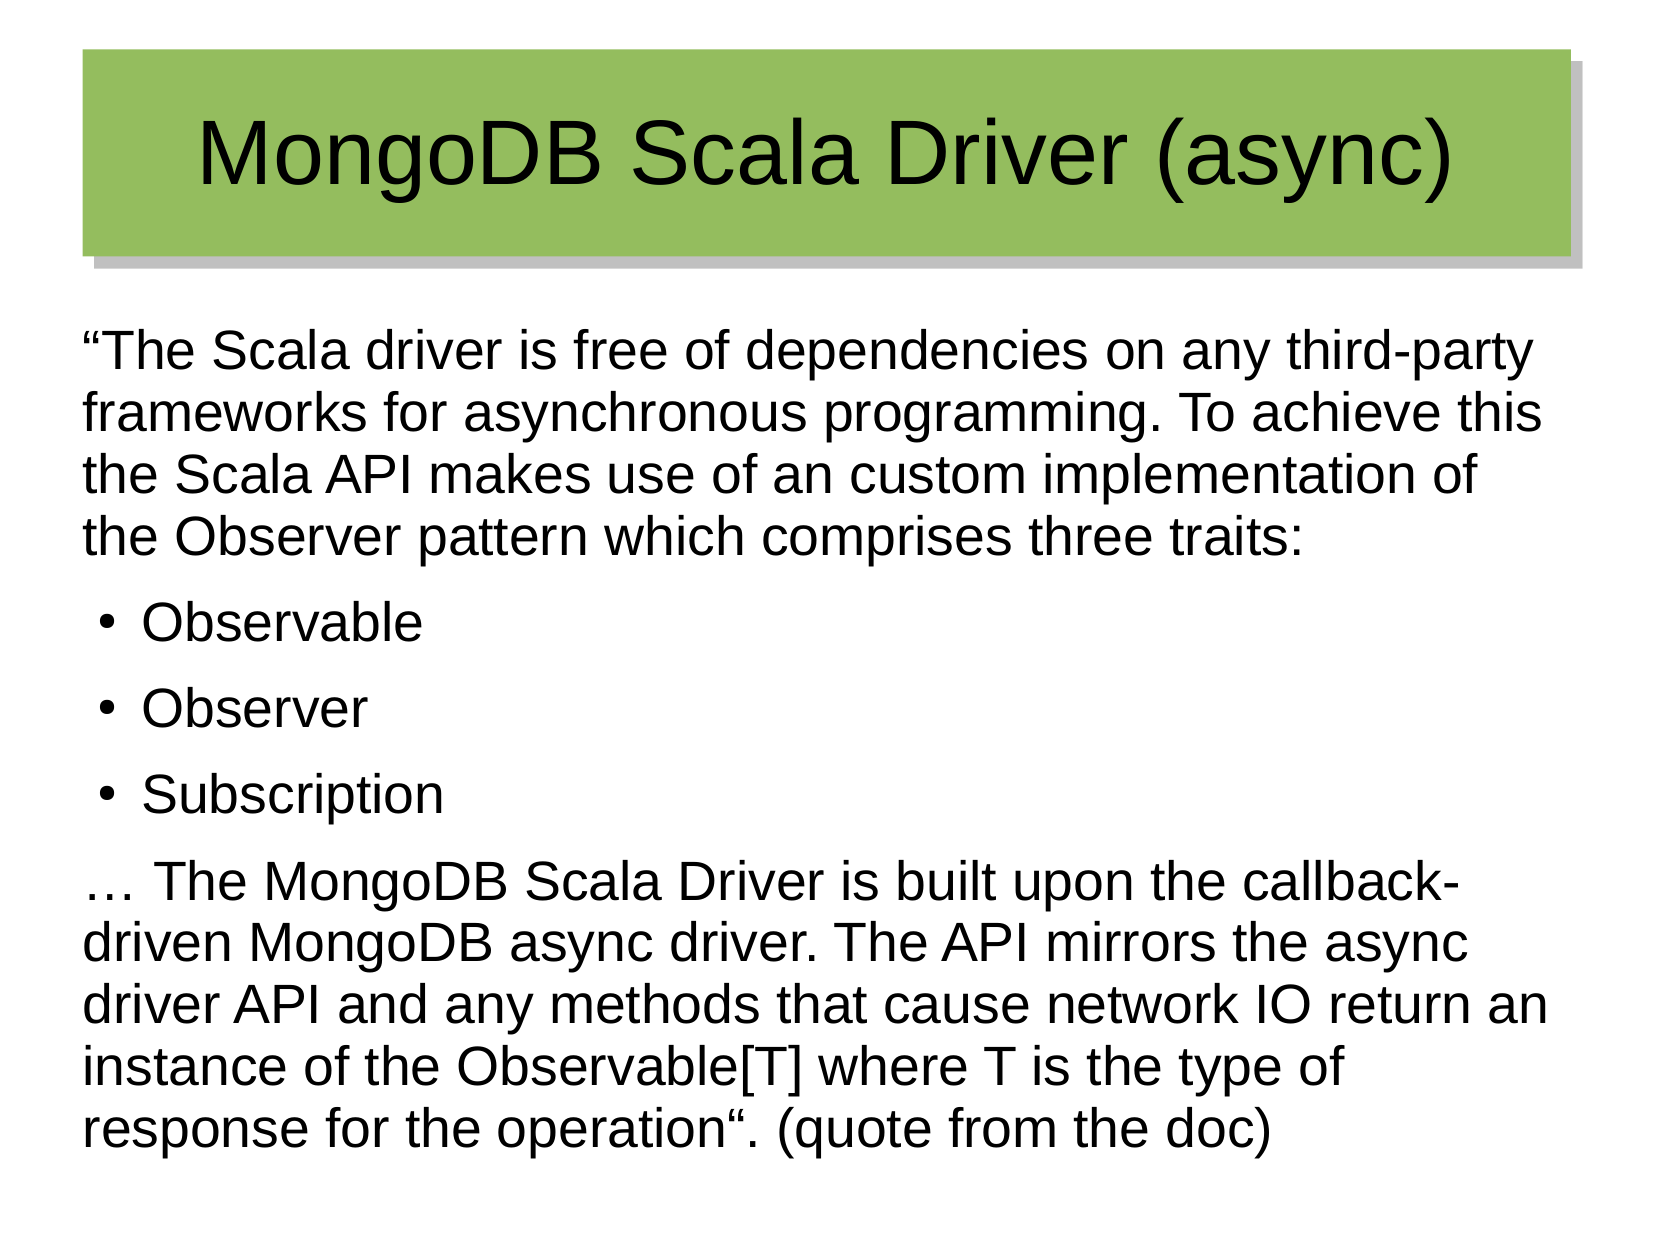

# MongoDB Scala Driver (async)
“The Scala driver is free of dependencies on any third-party frameworks for asynchronous programming. To achieve this the Scala API makes use of an custom implementation of the Observer pattern which comprises three traits:
Observable
Observer
Subscription
… The MongoDB Scala Driver is built upon the callback-driven MongoDB async driver. The API mirrors the async driver API and any methods that cause network IO return an instance of the Observable[T] where T is the type of response for the operation“. (quote from the doc)